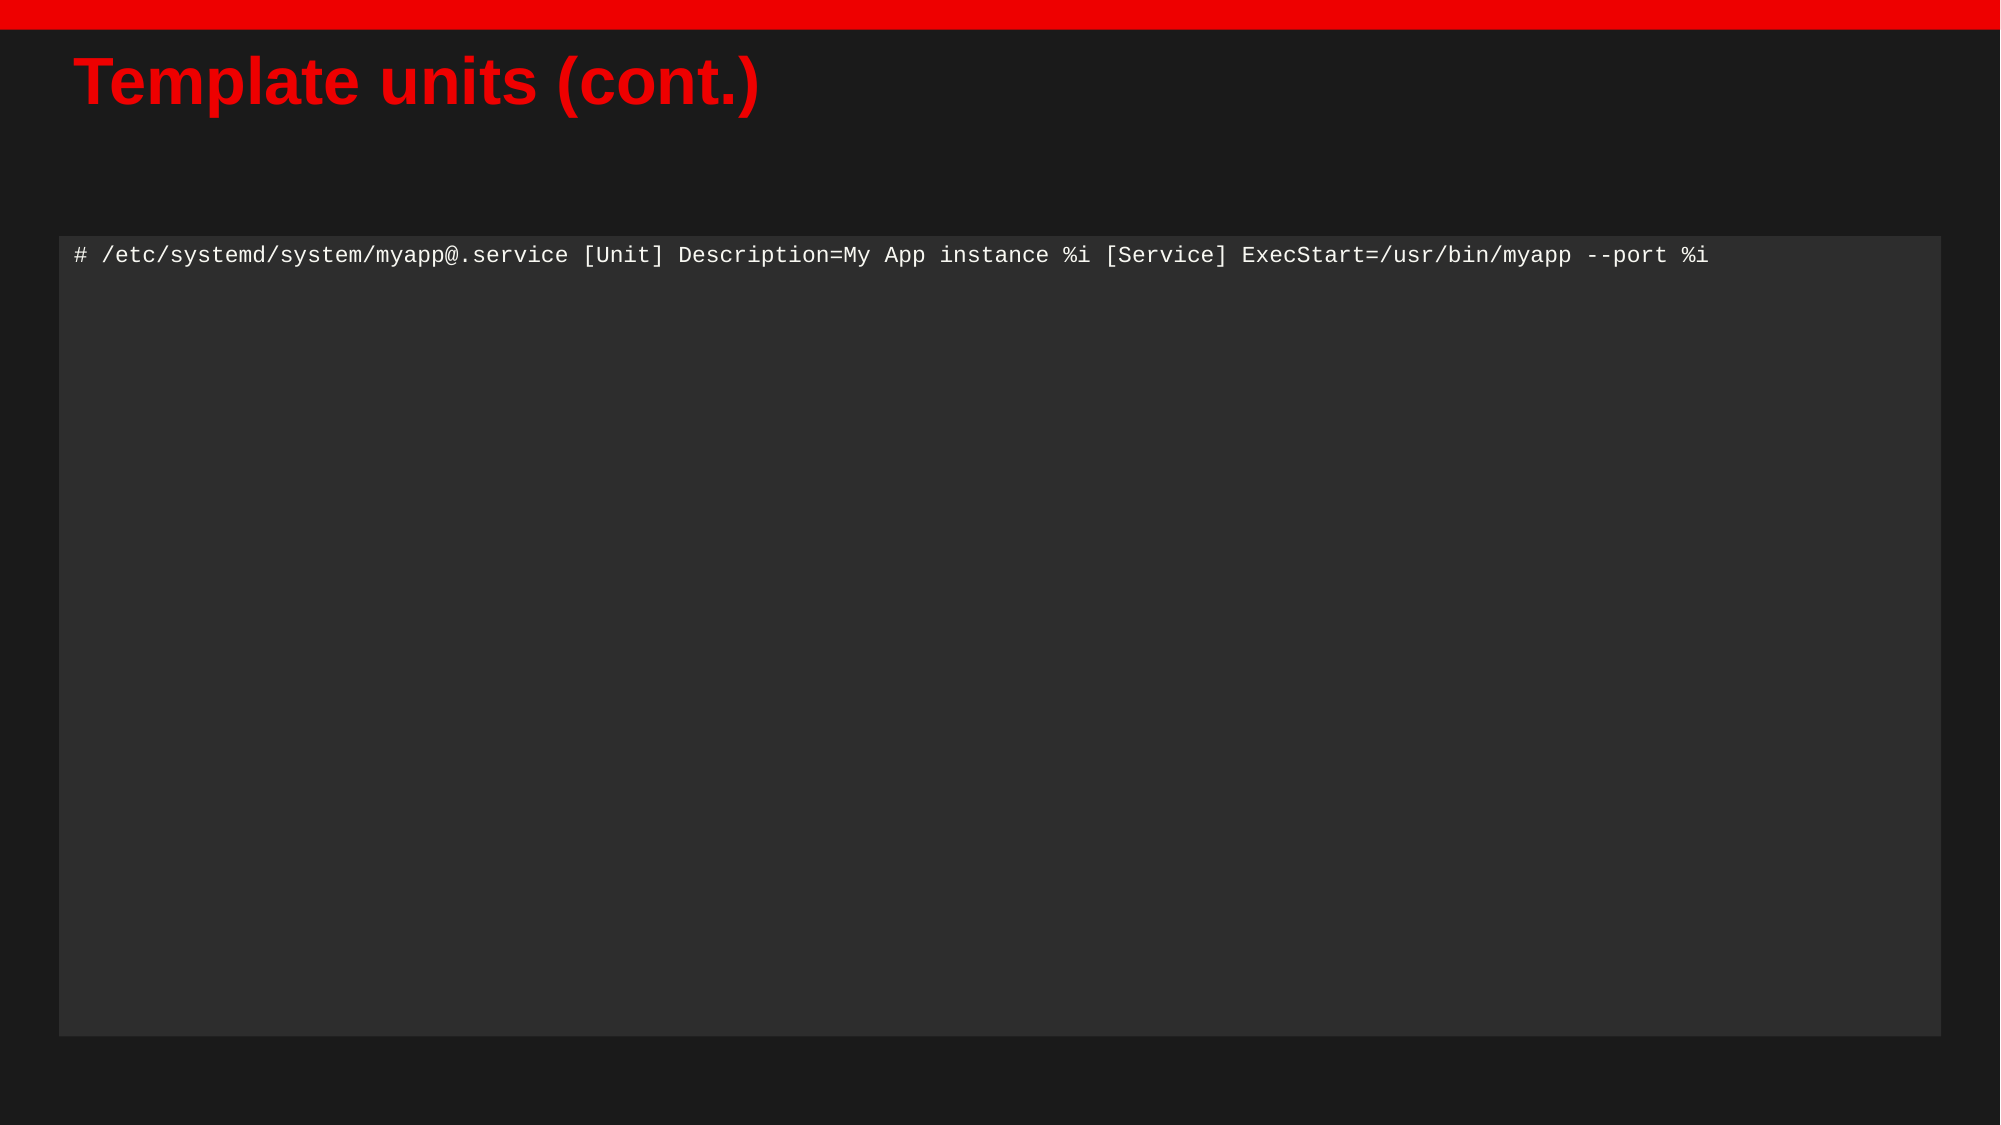

Template units (cont.)
# /etc/systemd/system/myapp@.service [Unit] Description=My App instance %i [Service] ExecStart=/usr/bin/myapp --port %i